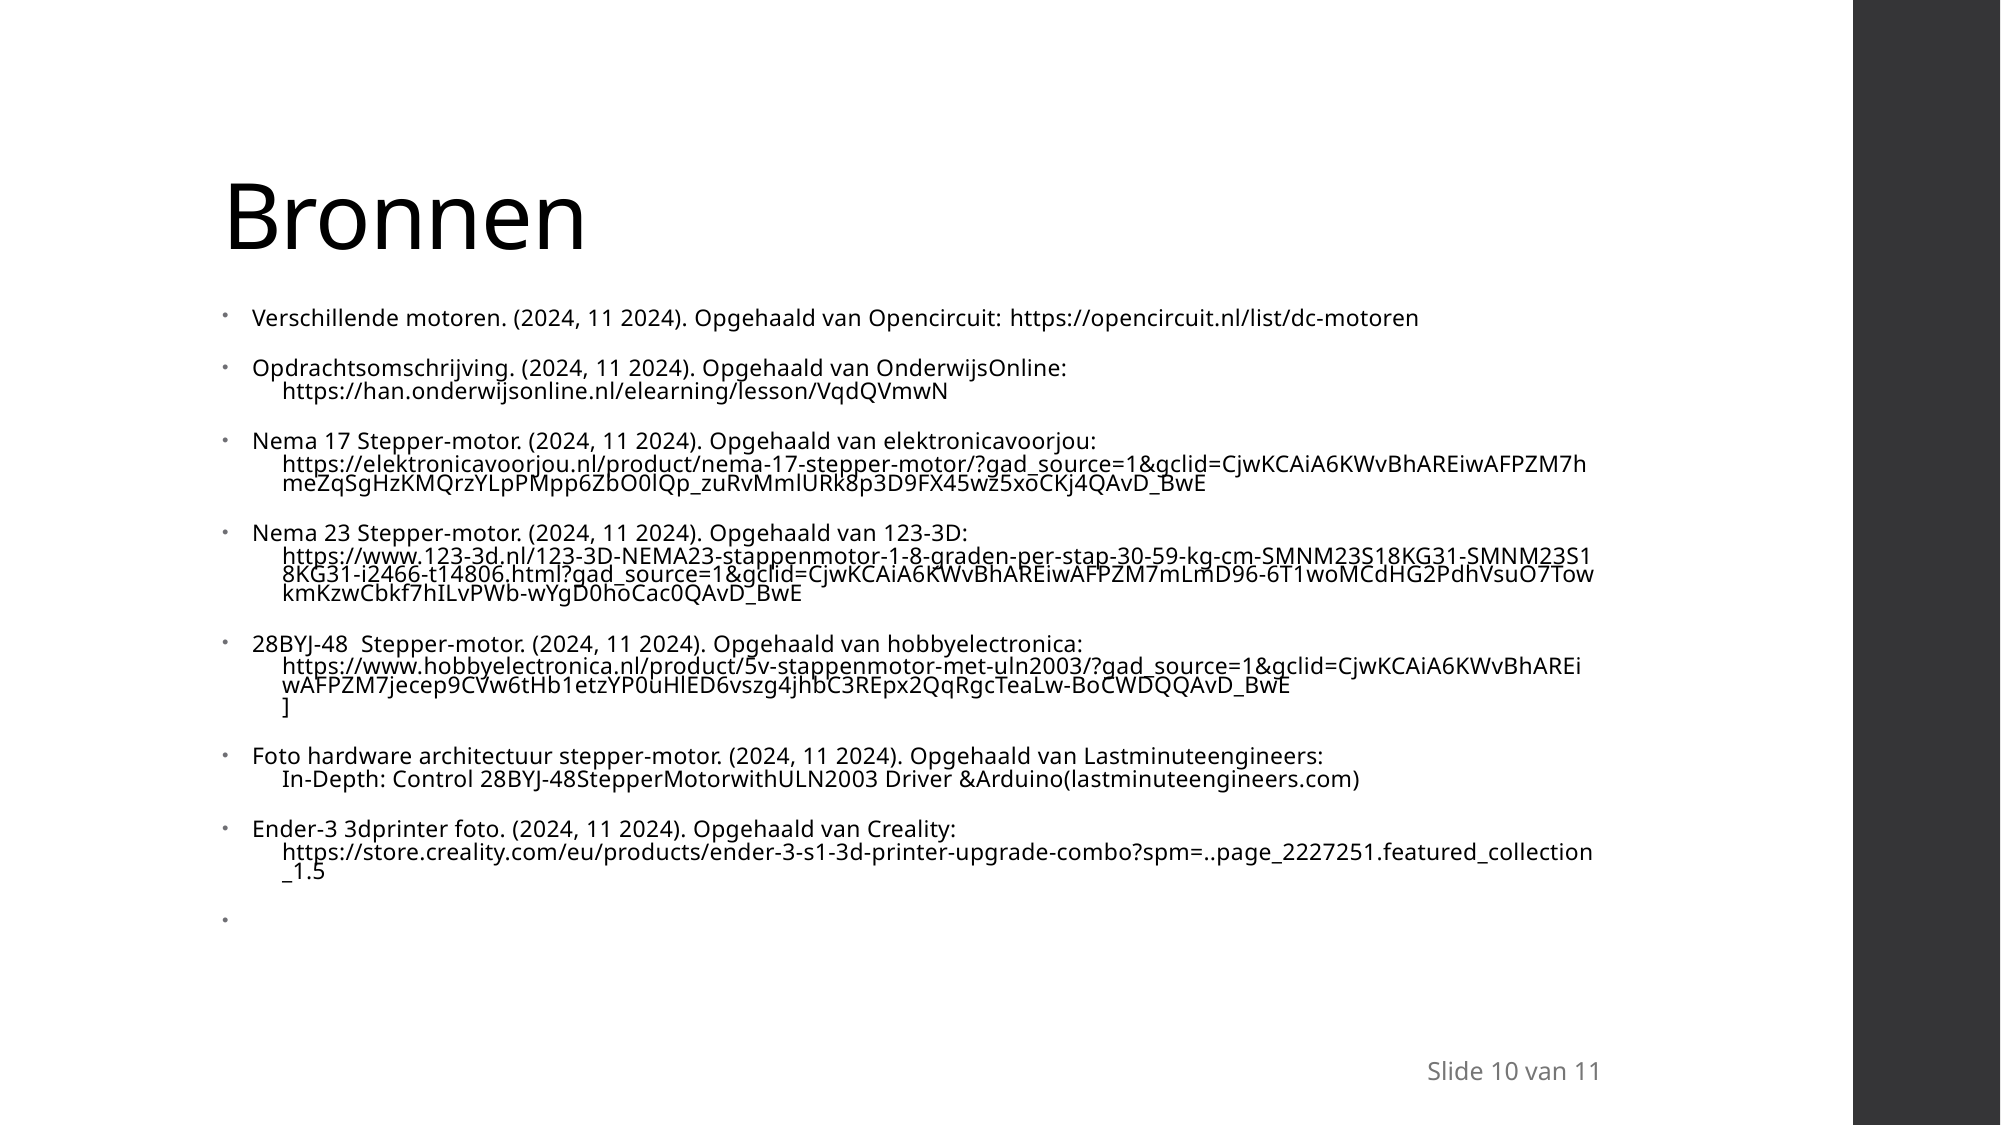

# Bronnen
Verschillende motoren. (2024, 11 2024). Opgehaald van Opencircuit: https://opencircuit.nl/list/dc-motoren
Opdrachtsomschrijving. (2024, 11 2024). Opgehaald van OnderwijsOnline: https://han.onderwijsonline.nl/elearning/lesson/VqdQVmwN
Nema 17 Stepper-motor. (2024, 11 2024). Opgehaald van elektronicavoorjou:
https://elektronicavoorjou.nl/product/nema-17-stepper-motor/?gad_source=1&gclid=CjwKCAiA6KWvBhAREiwAFPZM7hmeZqSgHzKMQrzYLpPMpp6ZbO0lQp_zuRvMmlURk8p3D9FX45wz5xoCKj4QAvD_BwE
Nema 23 Stepper-motor. (2024, 11 2024). Opgehaald van 123-3D:
https://www.123-3d.nl/123-3D-NEMA23-stappenmotor-1-8-graden-per-stap-30-59-kg-cm-SMNM23S18KG31-SMNM23S18KG31-i2466-t14806.html?gad_source=1&gclid=CjwKCAiA6KWvBhAREiwAFPZM7mLmD96-6T1woMCdHG2PdhVsuO7TowkmKzwCbkf7hILvPWb-wYgD0hoCac0QAvD_BwE
28BYJ-48 Stepper-motor. (2024, 11 2024). Opgehaald van hobbyelectronica: https://www.hobbyelectronica.nl/product/5v-stappenmotor-met-uln2003/?gad_source=1&gclid=CjwKCAiA6KWvBhAREiwAFPZM7jecep9CVw6tHb1etzYP0uHlED6vszg4jhbC3REpx2QqRgcTeaLw-BoCWDQQAvD_BwE]
Foto hardware architectuur stepper-motor. (2024, 11 2024). Opgehaald van Lastminuteengineers:
In-Depth: Control 28BYJ-48StepperMotorwithULN2003 Driver &Arduino(lastminuteengineers.com)
Ender-3 3dprinter foto. (2024, 11 2024). Opgehaald van Creality:
https://store.creality.com/eu/products/ender-3-s1-3d-printer-upgrade-combo?spm=..page_2227251.featured_collection_1.5
Slide van 11